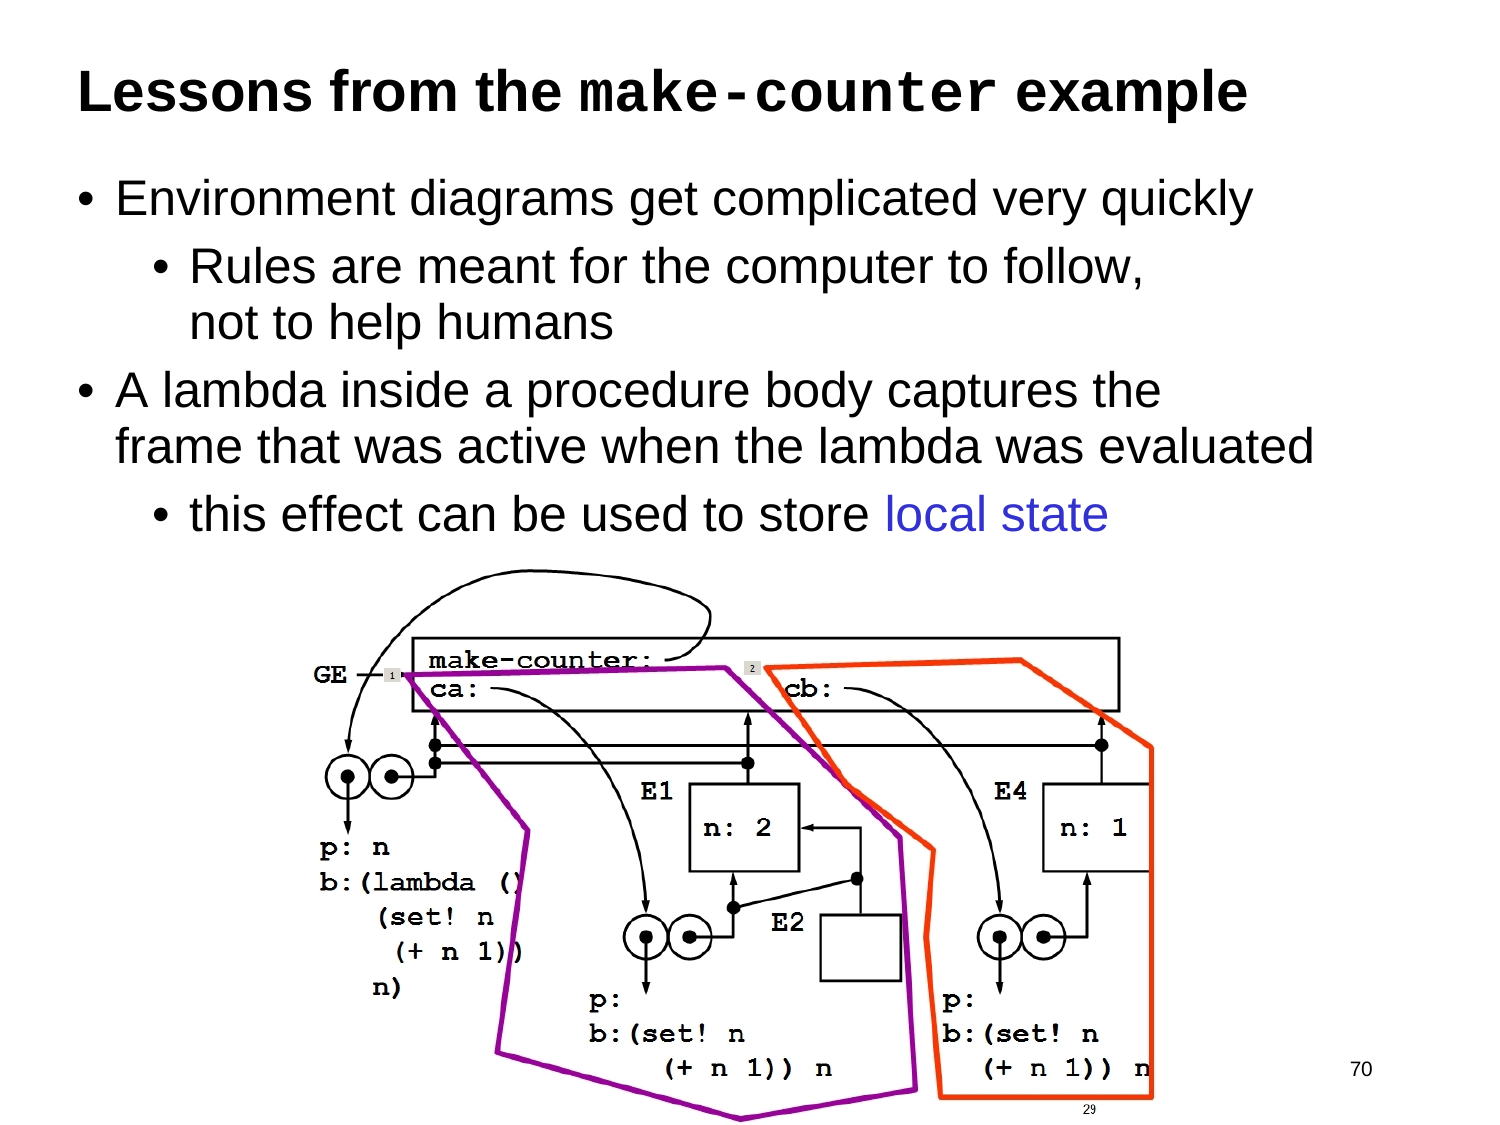

# Lessons from the make-counter example
Environment diagrams get complicated very quickly
Rules are meant for the computer to follow,
not to help humans
A lambda inside a procedure body captures the
frame that was active when the lambda was evaluated
this effect can be used to store local state
70